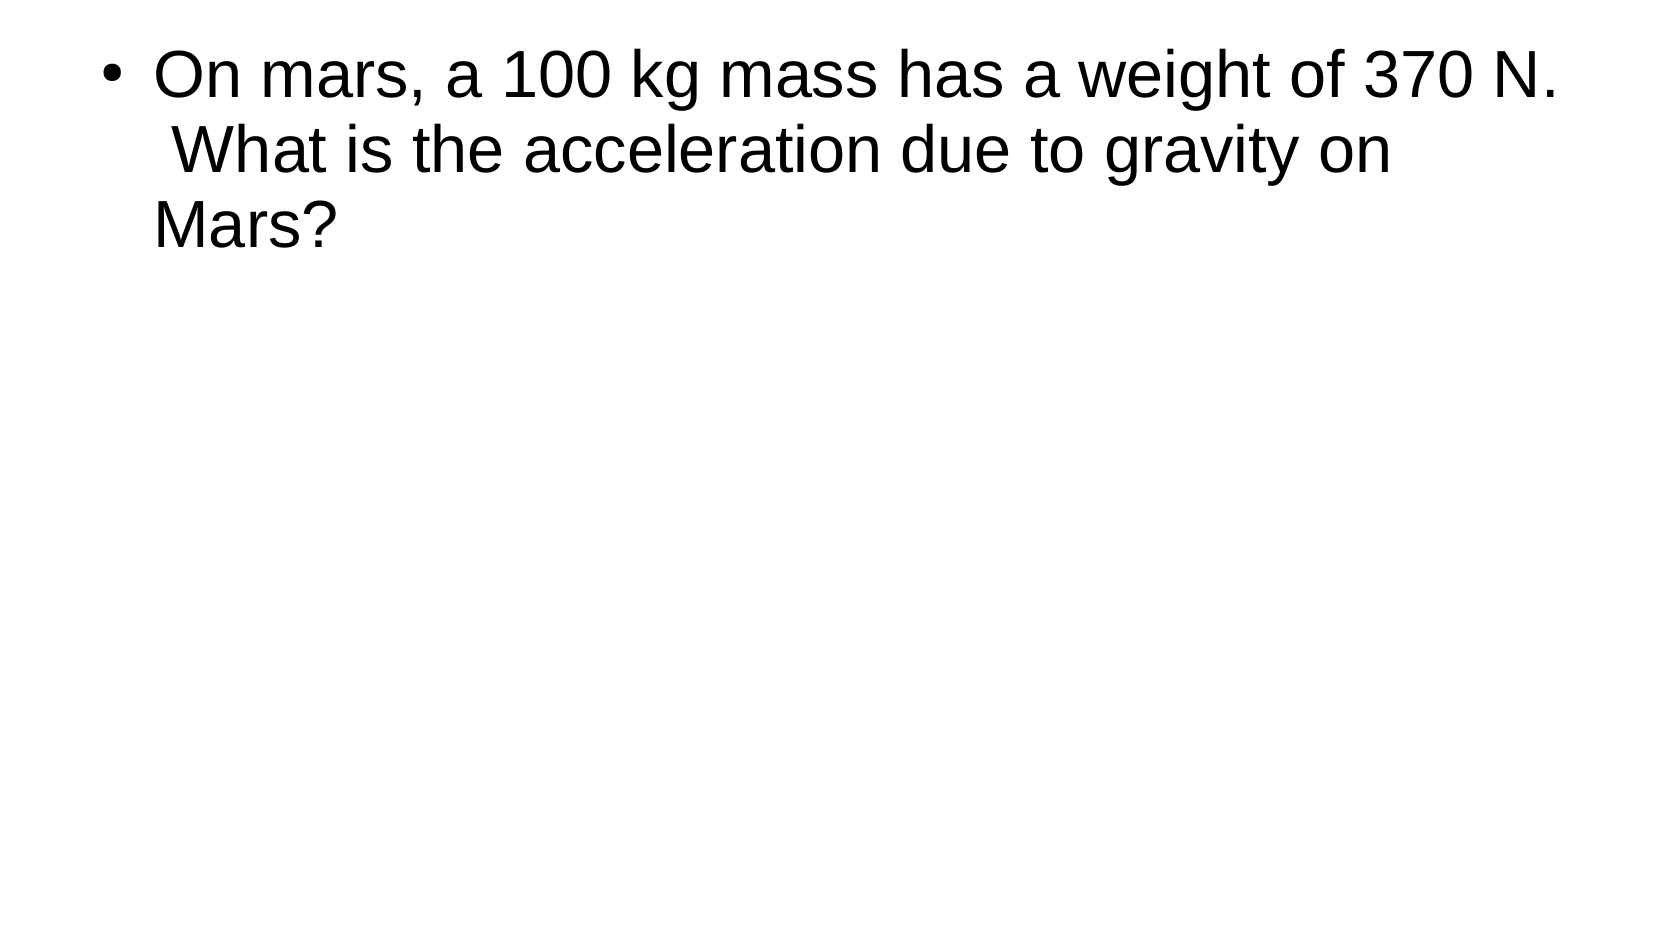

# On mars, a 100 kg mass has a weight of 370 N. What is the acceleration due to gravity on Mars?